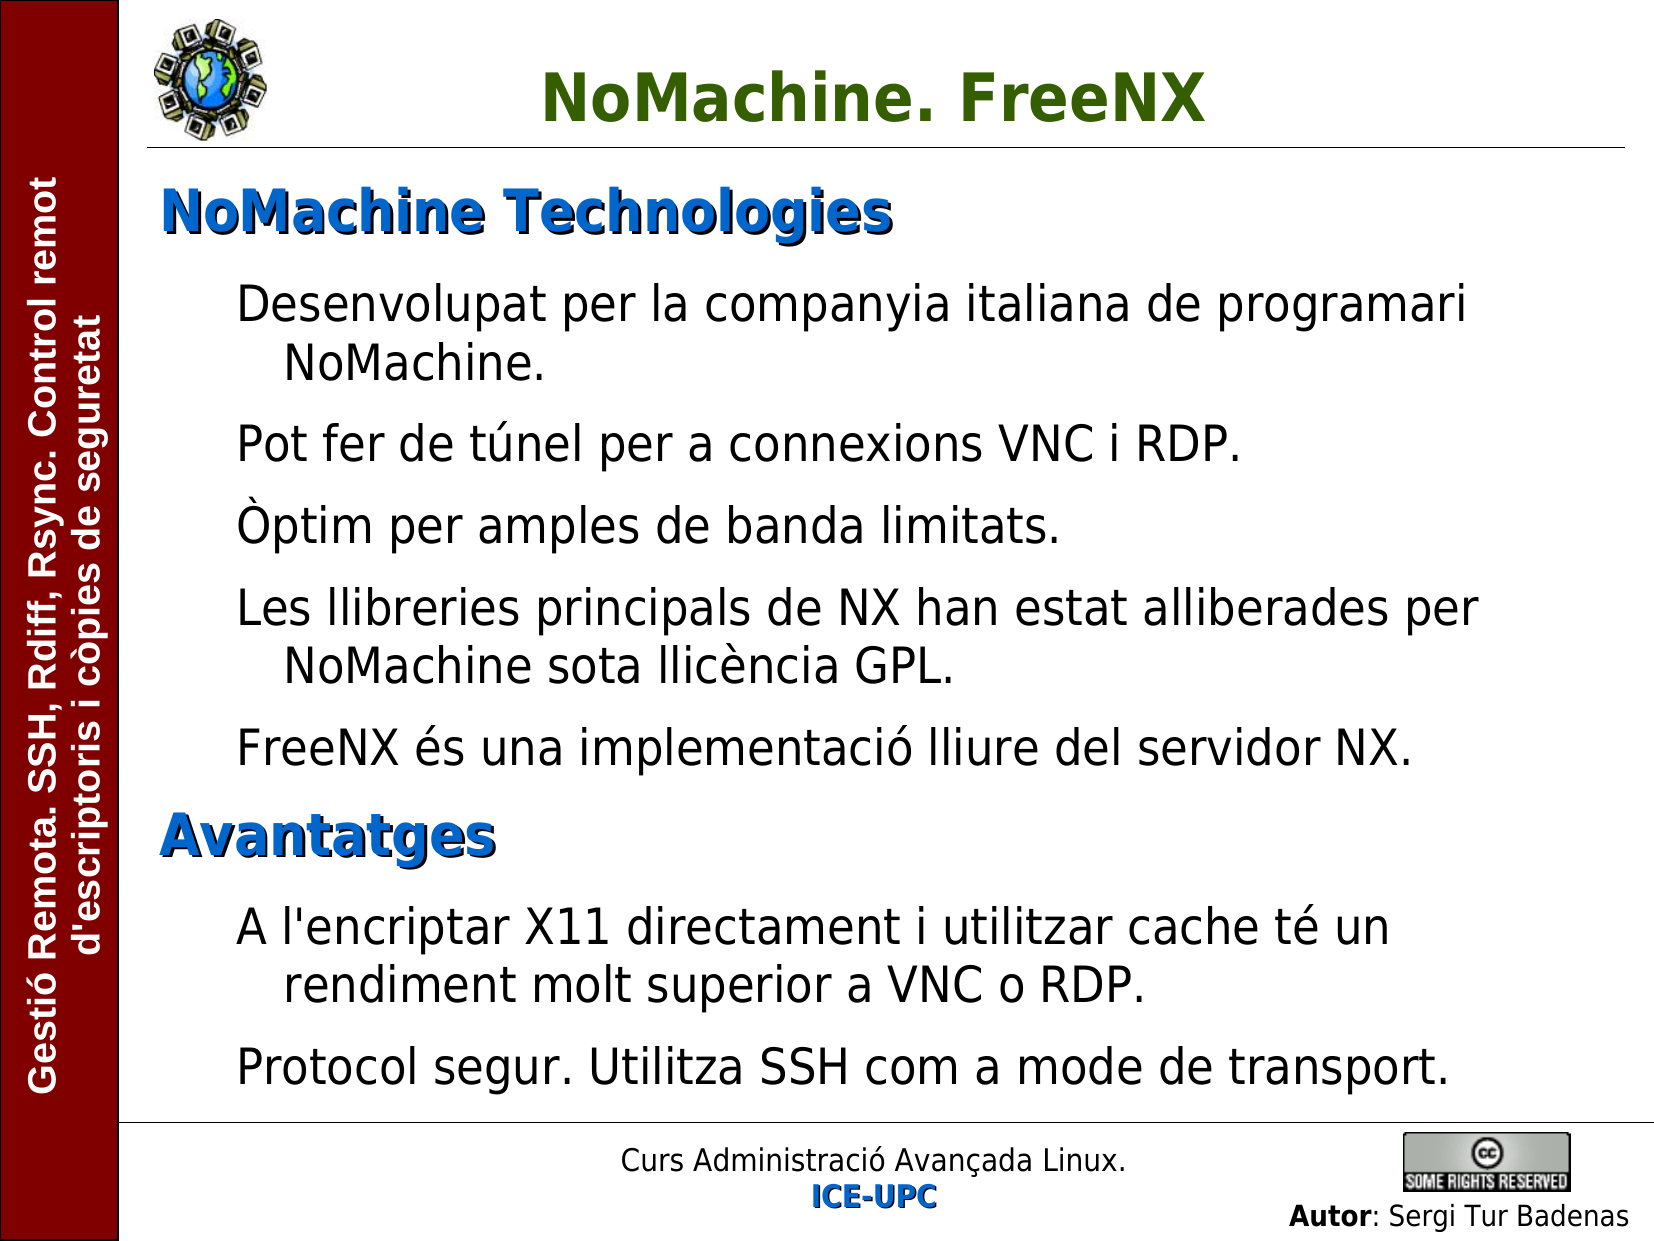

# NoMachine. FreeNX
NoMachine Technologies
Desenvolupat per la companyia italiana de programari NoMachine.
Pot fer de túnel per a connexions VNC i RDP.
Òptim per amples de banda limitats.
Les llibreries principals de NX han estat alliberades per NoMachine sota llicència GPL.
FreeNX és una implementació lliure del servidor NX.
Avantatges
A l'encriptar X11 directament i utilitzar cache té un rendiment molt superior a VNC o RDP.
Protocol segur. Utilitza SSH com a mode de transport.